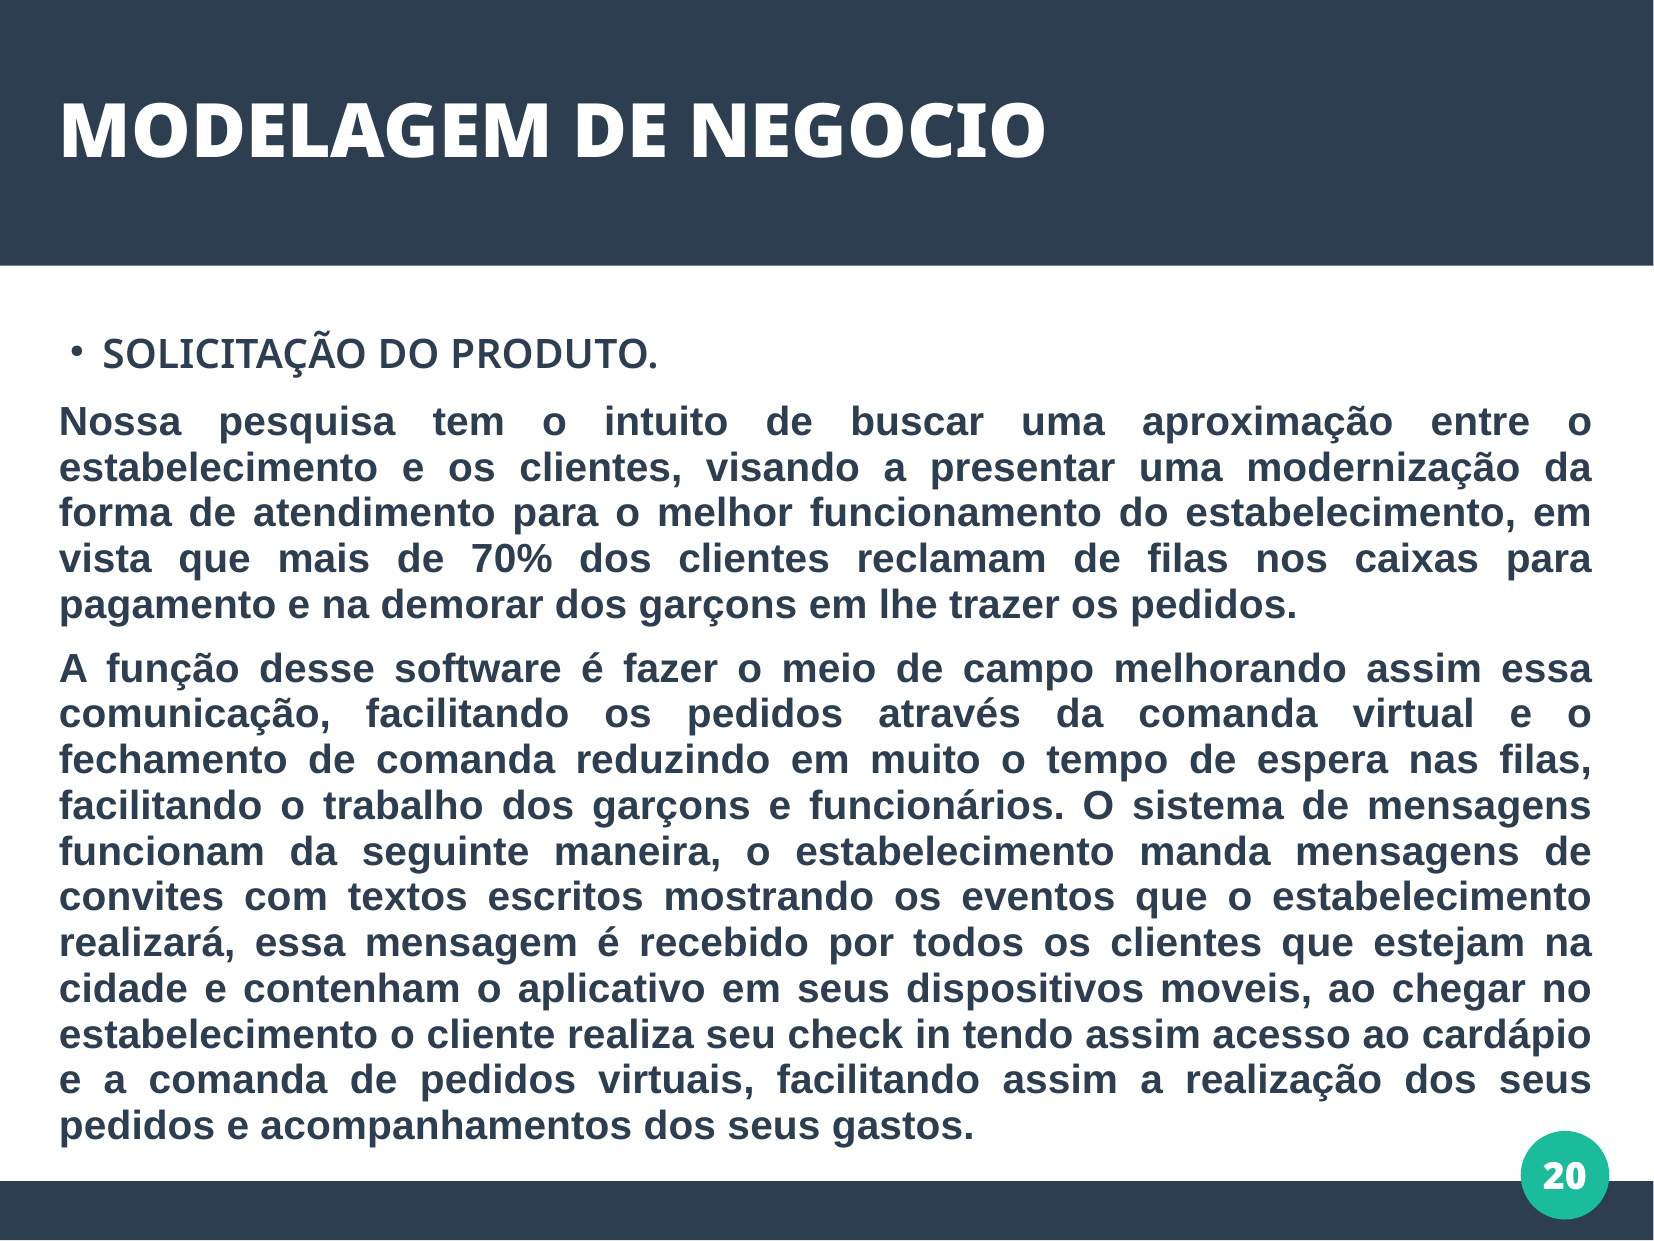

# MODELAGEM DE NEGOCIO
SOLICITAÇÃO DO PRODUTO.
Nossa pesquisa tem o intuito de buscar uma aproximação entre o estabelecimento e os clientes, visando a presentar uma modernização da forma de atendimento para o melhor funcionamento do estabelecimento, em vista que mais de 70% dos clientes reclamam de filas nos caixas para pagamento e na demorar dos garçons em lhe trazer os pedidos.
A função desse software é fazer o meio de campo melhorando assim essa comunicação, facilitando os pedidos através da comanda virtual e o fechamento de comanda reduzindo em muito o tempo de espera nas filas, facilitando o trabalho dos garçons e funcionários. O sistema de mensagens funcionam da seguinte maneira, o estabelecimento manda mensagens de convites com textos escritos mostrando os eventos que o estabelecimento realizará, essa mensagem é recebido por todos os clientes que estejam na cidade e contenham o aplicativo em seus dispositivos moveis, ao chegar no estabelecimento o cliente realiza seu check in tendo assim acesso ao cardápio e a comanda de pedidos virtuais, facilitando assim a realização dos seus pedidos e acompanhamentos dos seus gastos.
20